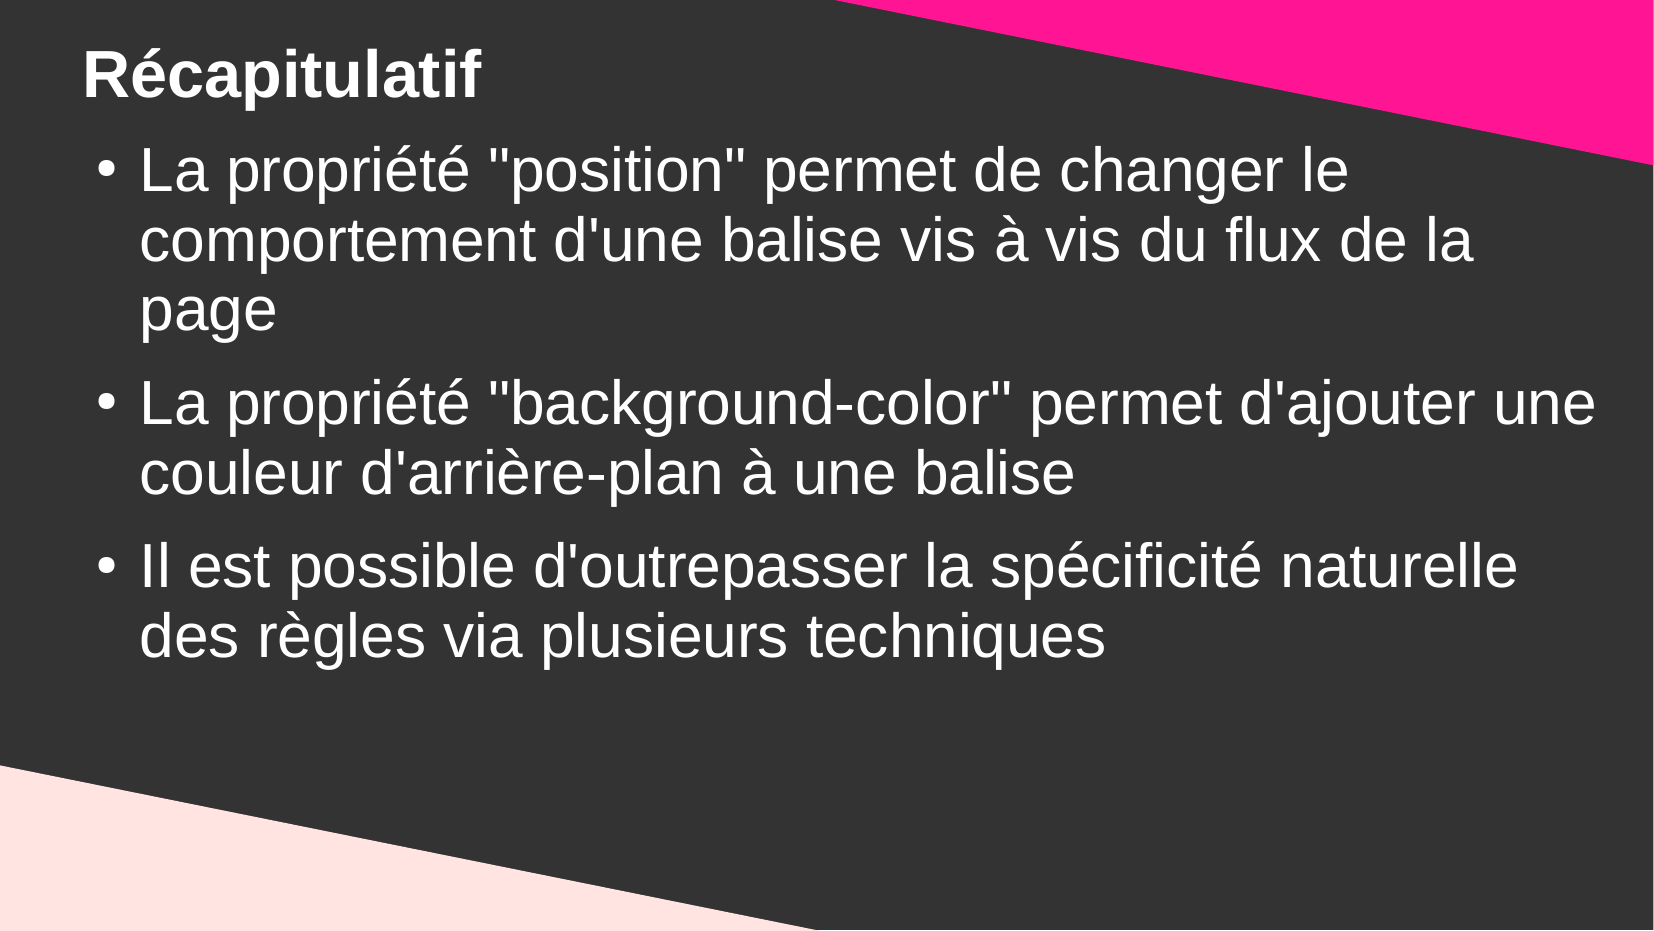

# Récapitulatif
La propriété "position" permet de changer le comportement d'une balise vis à vis du flux de la page
La propriété "background-color" permet d'ajouter une couleur d'arrière-plan à une balise
Il est possible d'outrepasser la spécificité naturelle des règles via plusieurs techniques